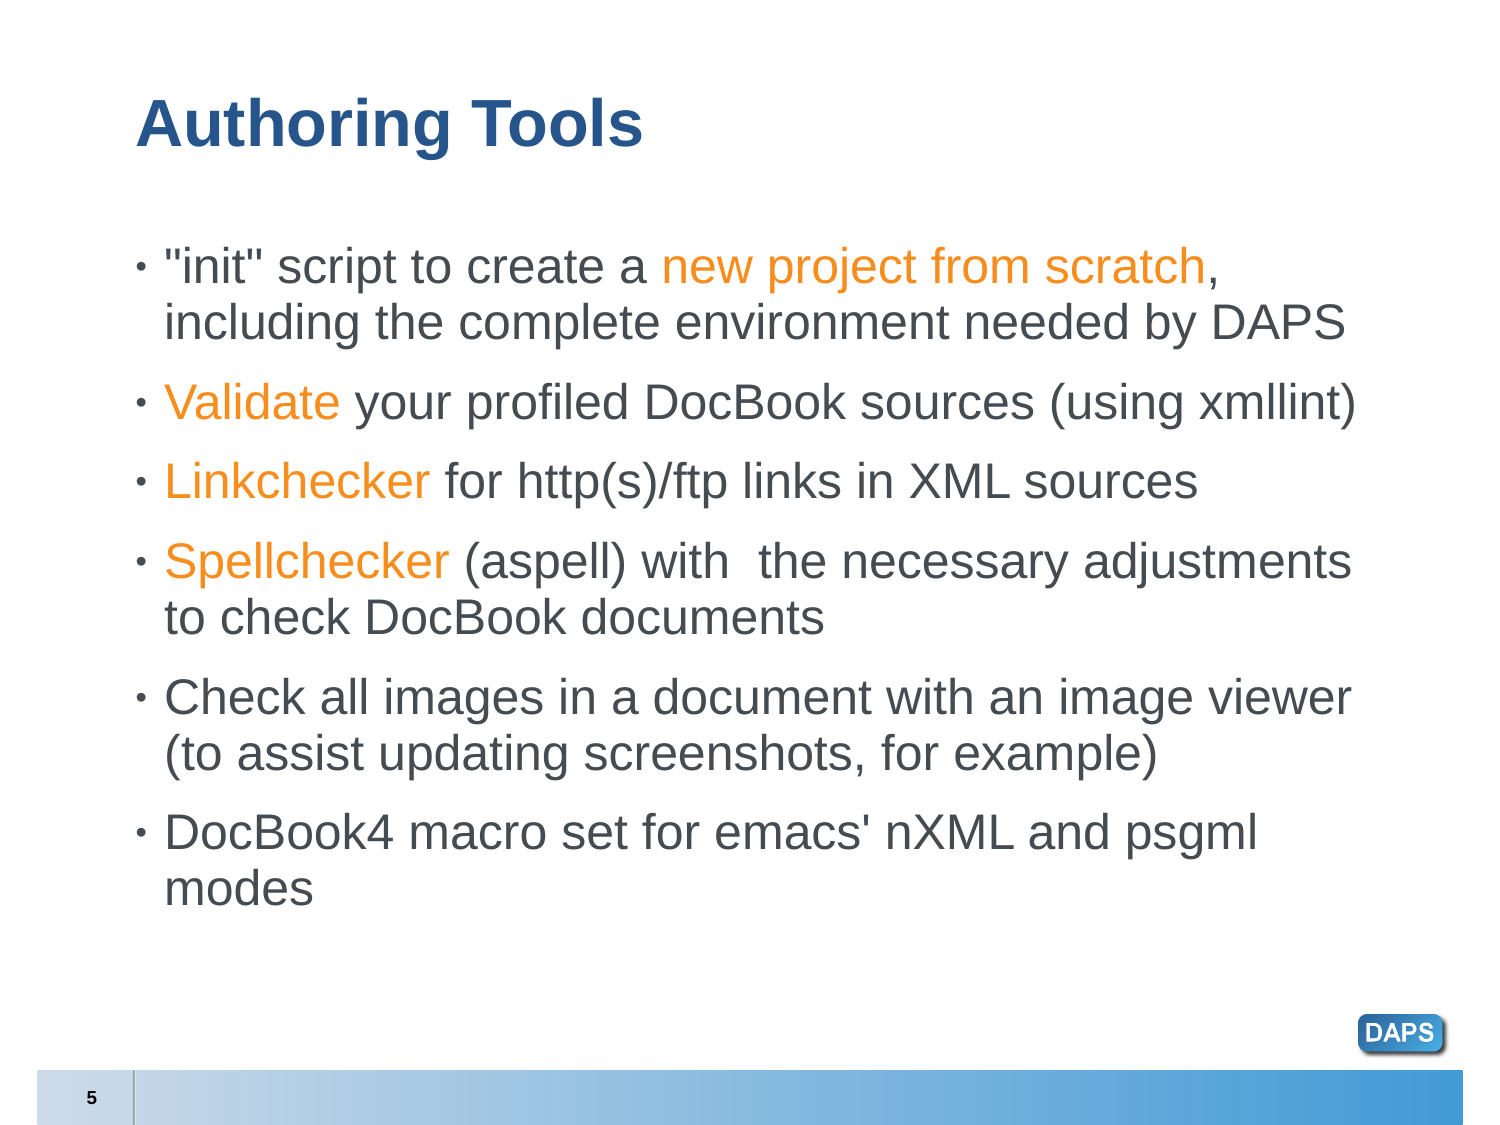

# Authoring Tools
"init" script to create a new project from scratch, including the complete environment needed by DAPS
Validate your profiled DocBook sources (using xmllint)
Linkchecker for http(s)/ftp links in XML sources
Spellchecker (aspell) with the necessary adjustments to check DocBook documents
Check all images in a document with an image viewer (to assist updating screenshots, for example)
DocBook4 macro set for emacs' nXML and psgml modes